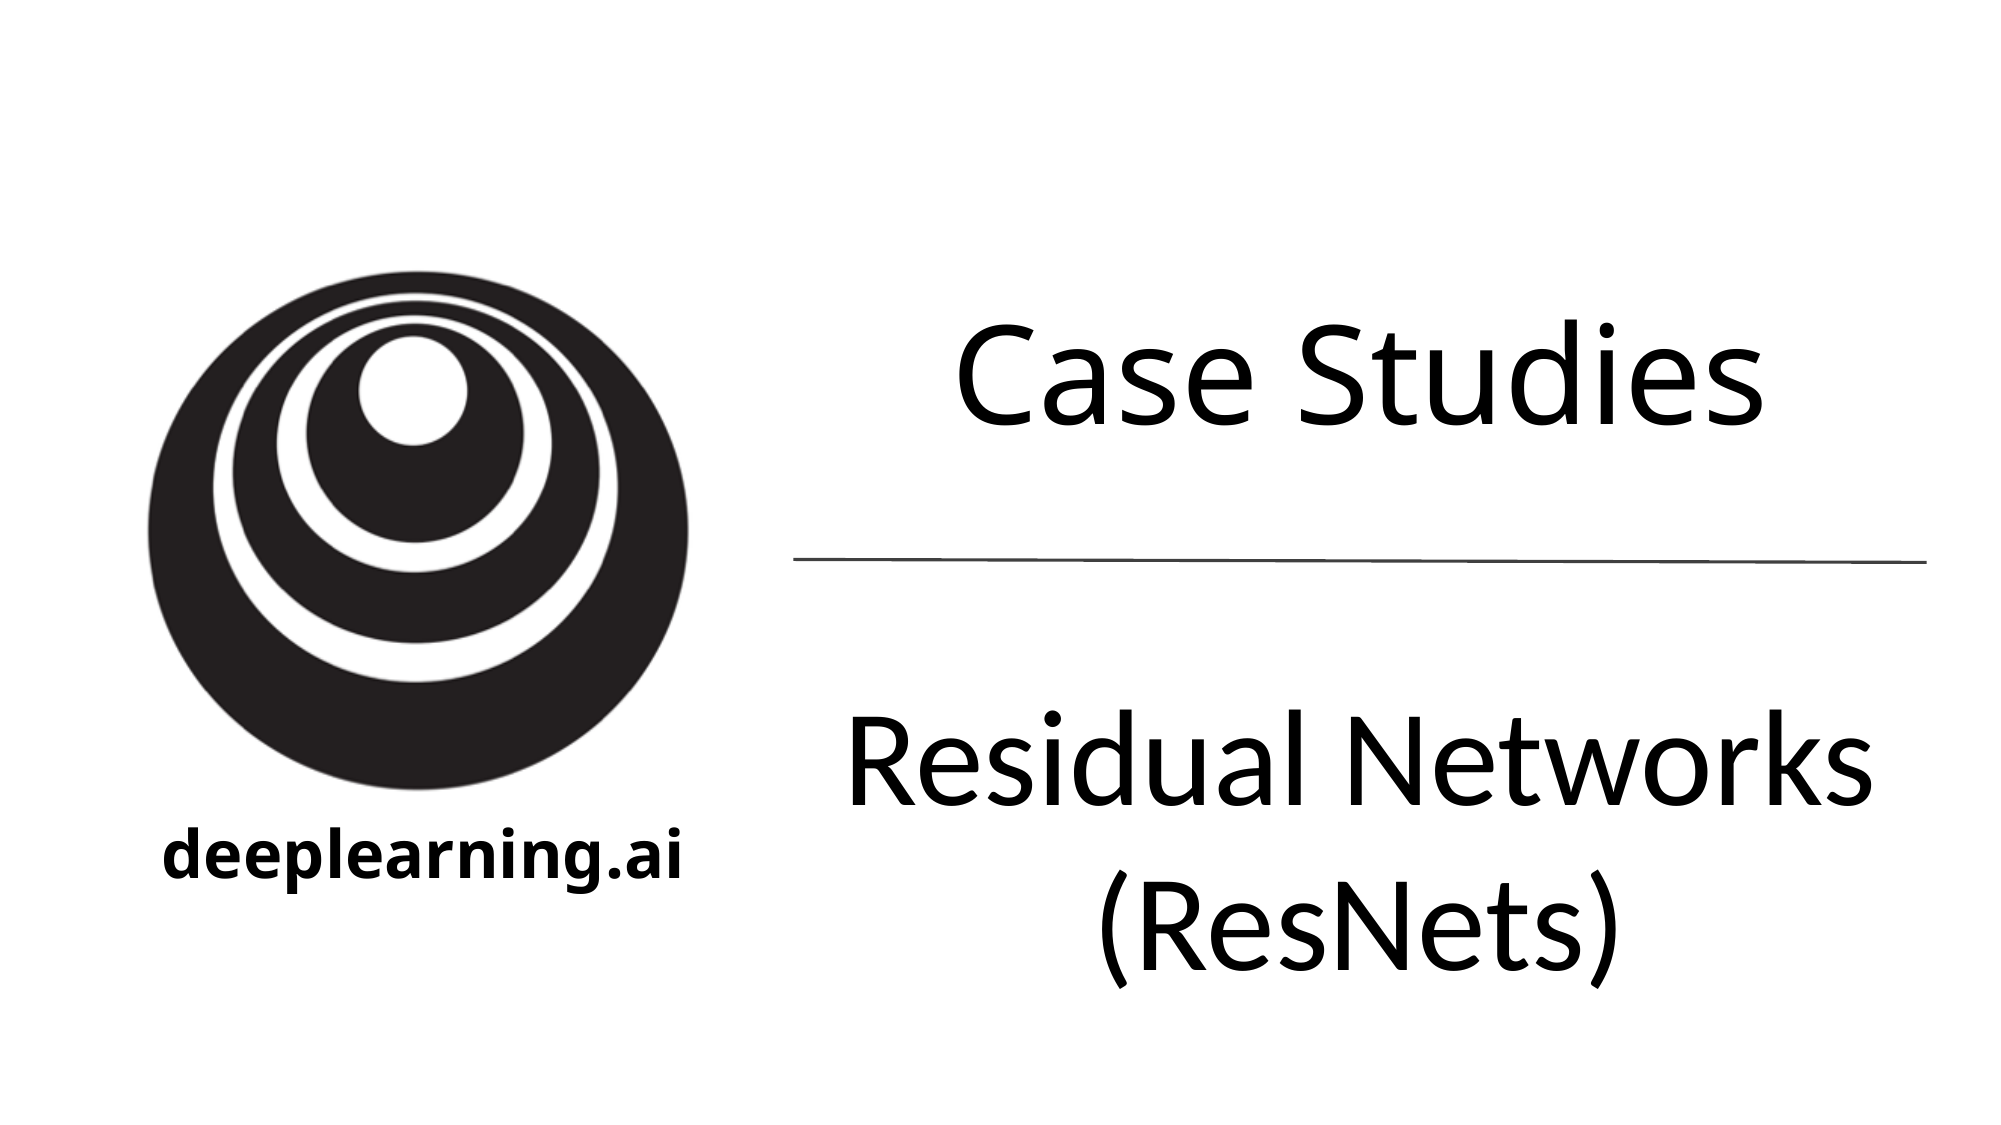

# Case Studies
deeplearning.ai
Residual Networks (ResNets)